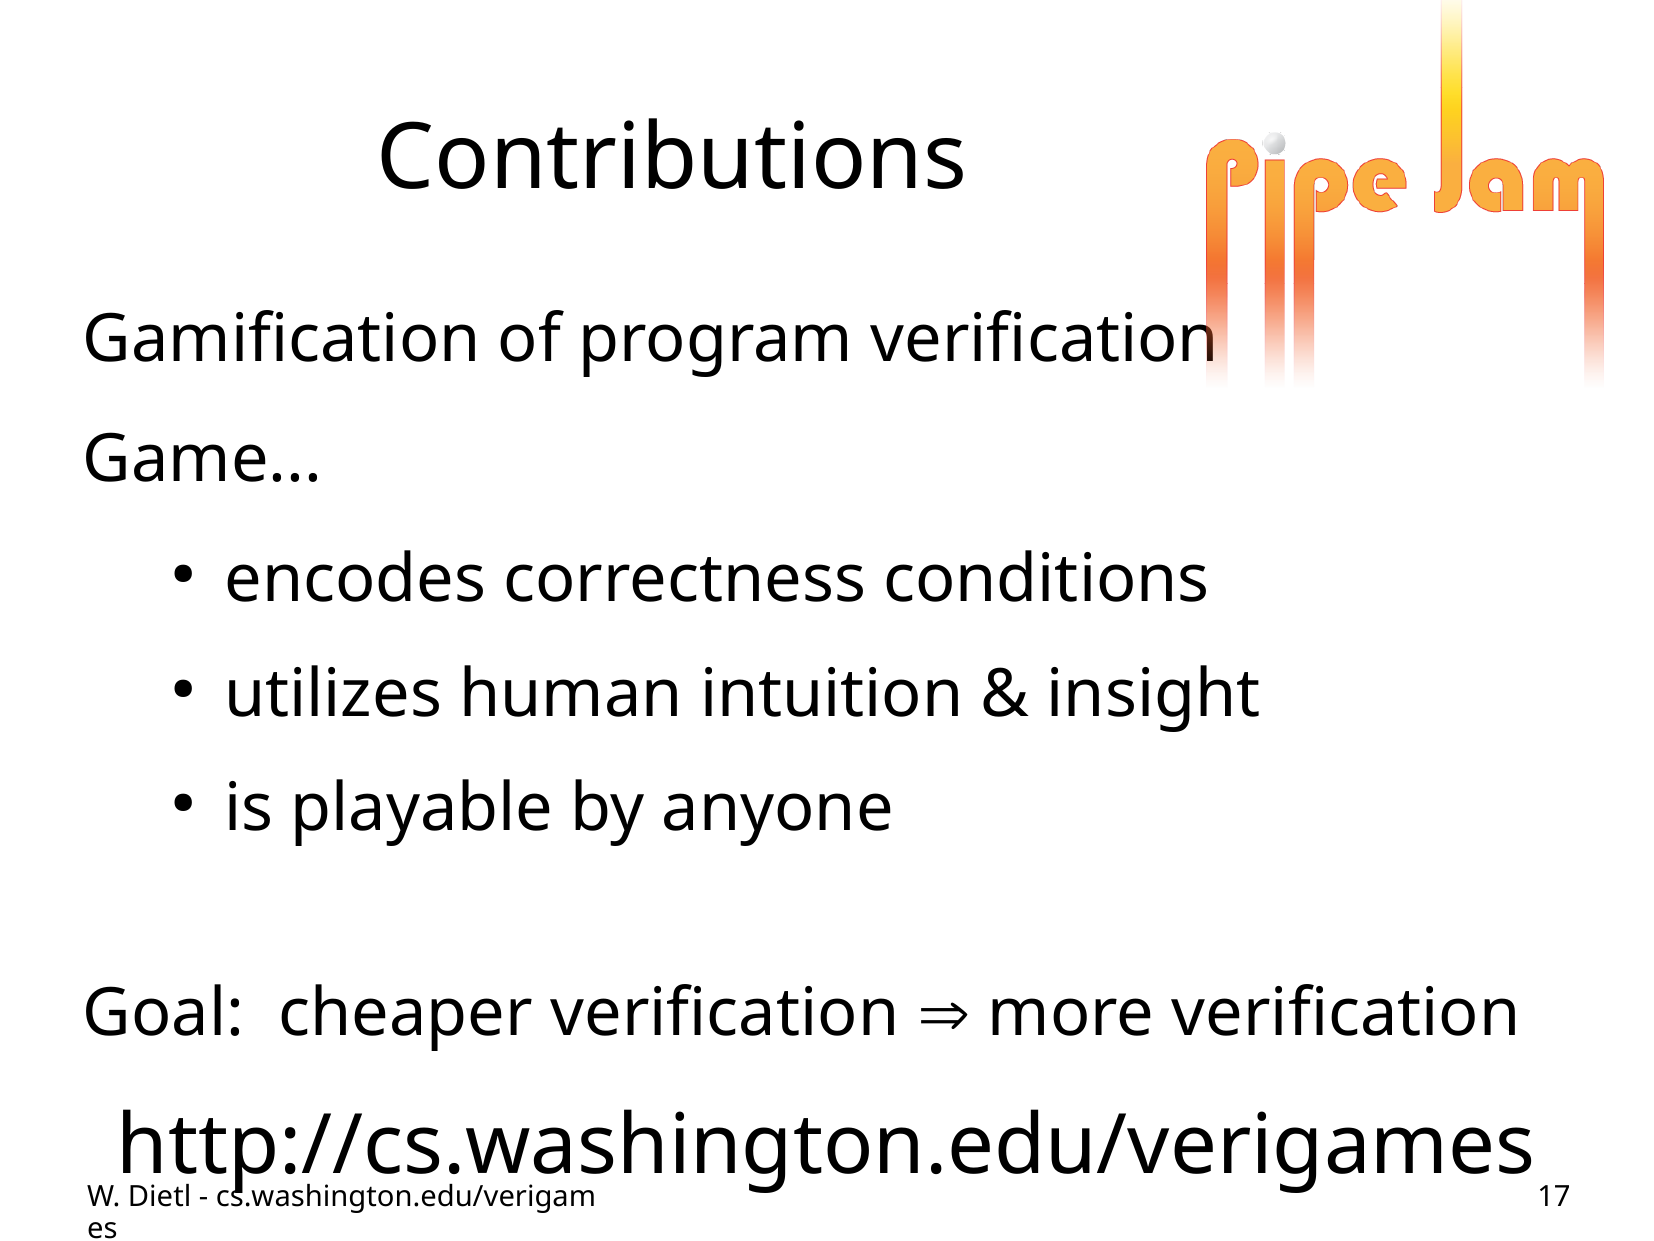

# Contributions
Gamification of program verification
Game...
encodes correctness conditions
utilizes human intuition & insight
is playable by anyone
Goal: cheaper verification  more verification
http://cs.washington.edu/verigames
W. Dietl - cs.washington.edu/verigames
17